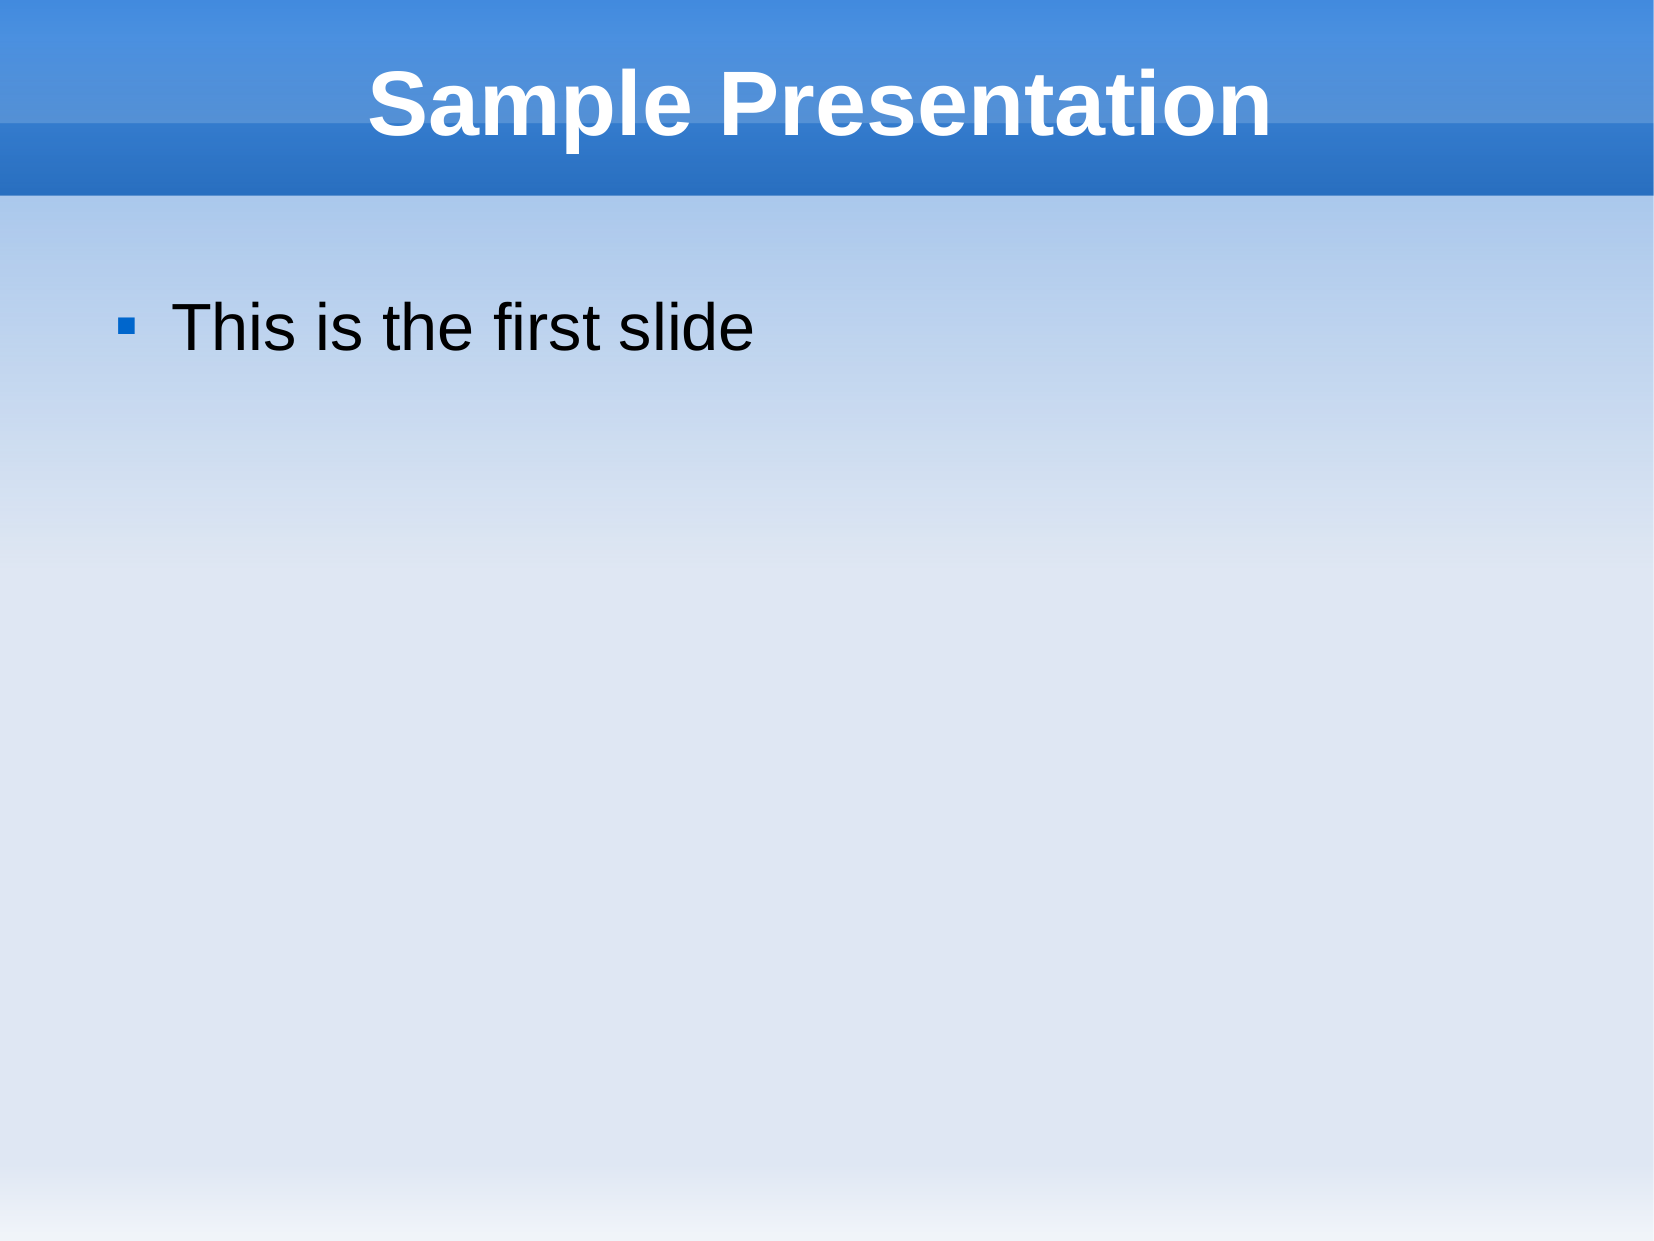

# Sample Presentation
This is the first slide